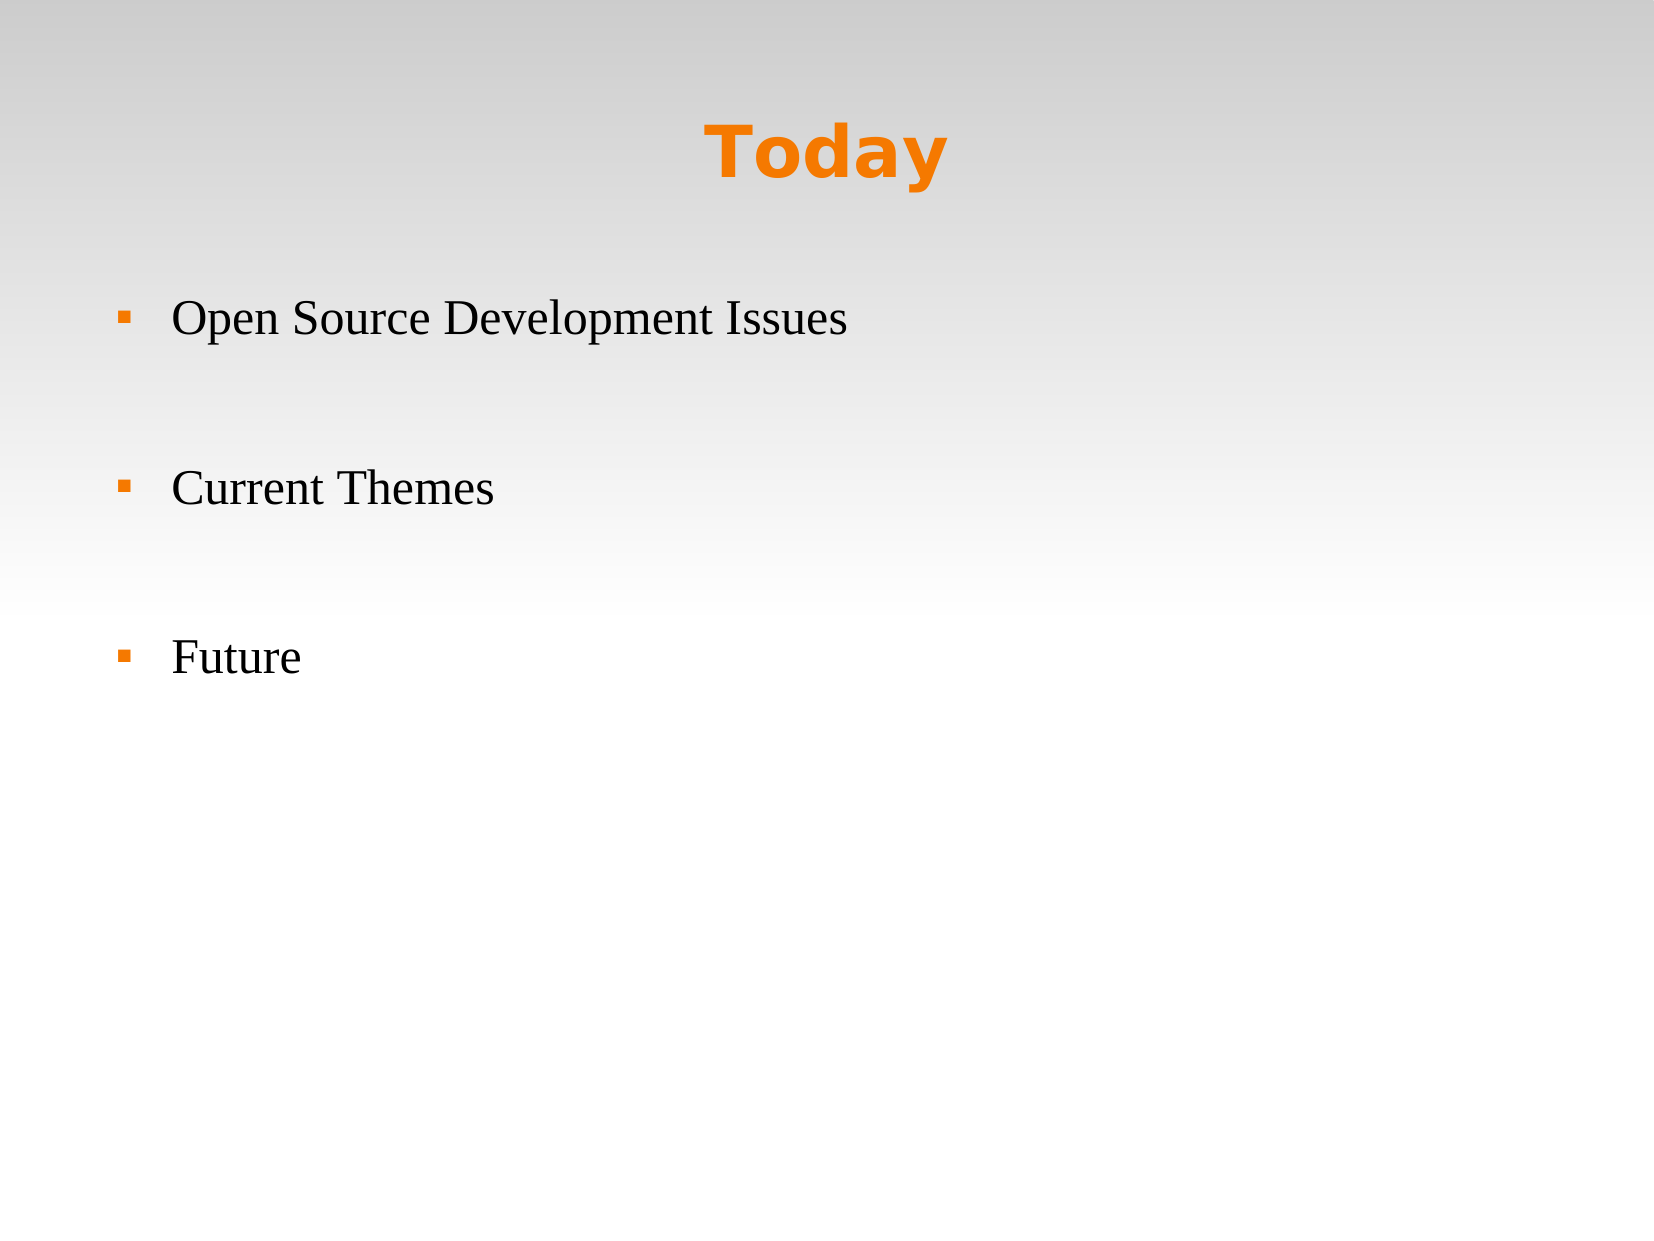

# Today
Open Source Development Issues
Current Themes
Future